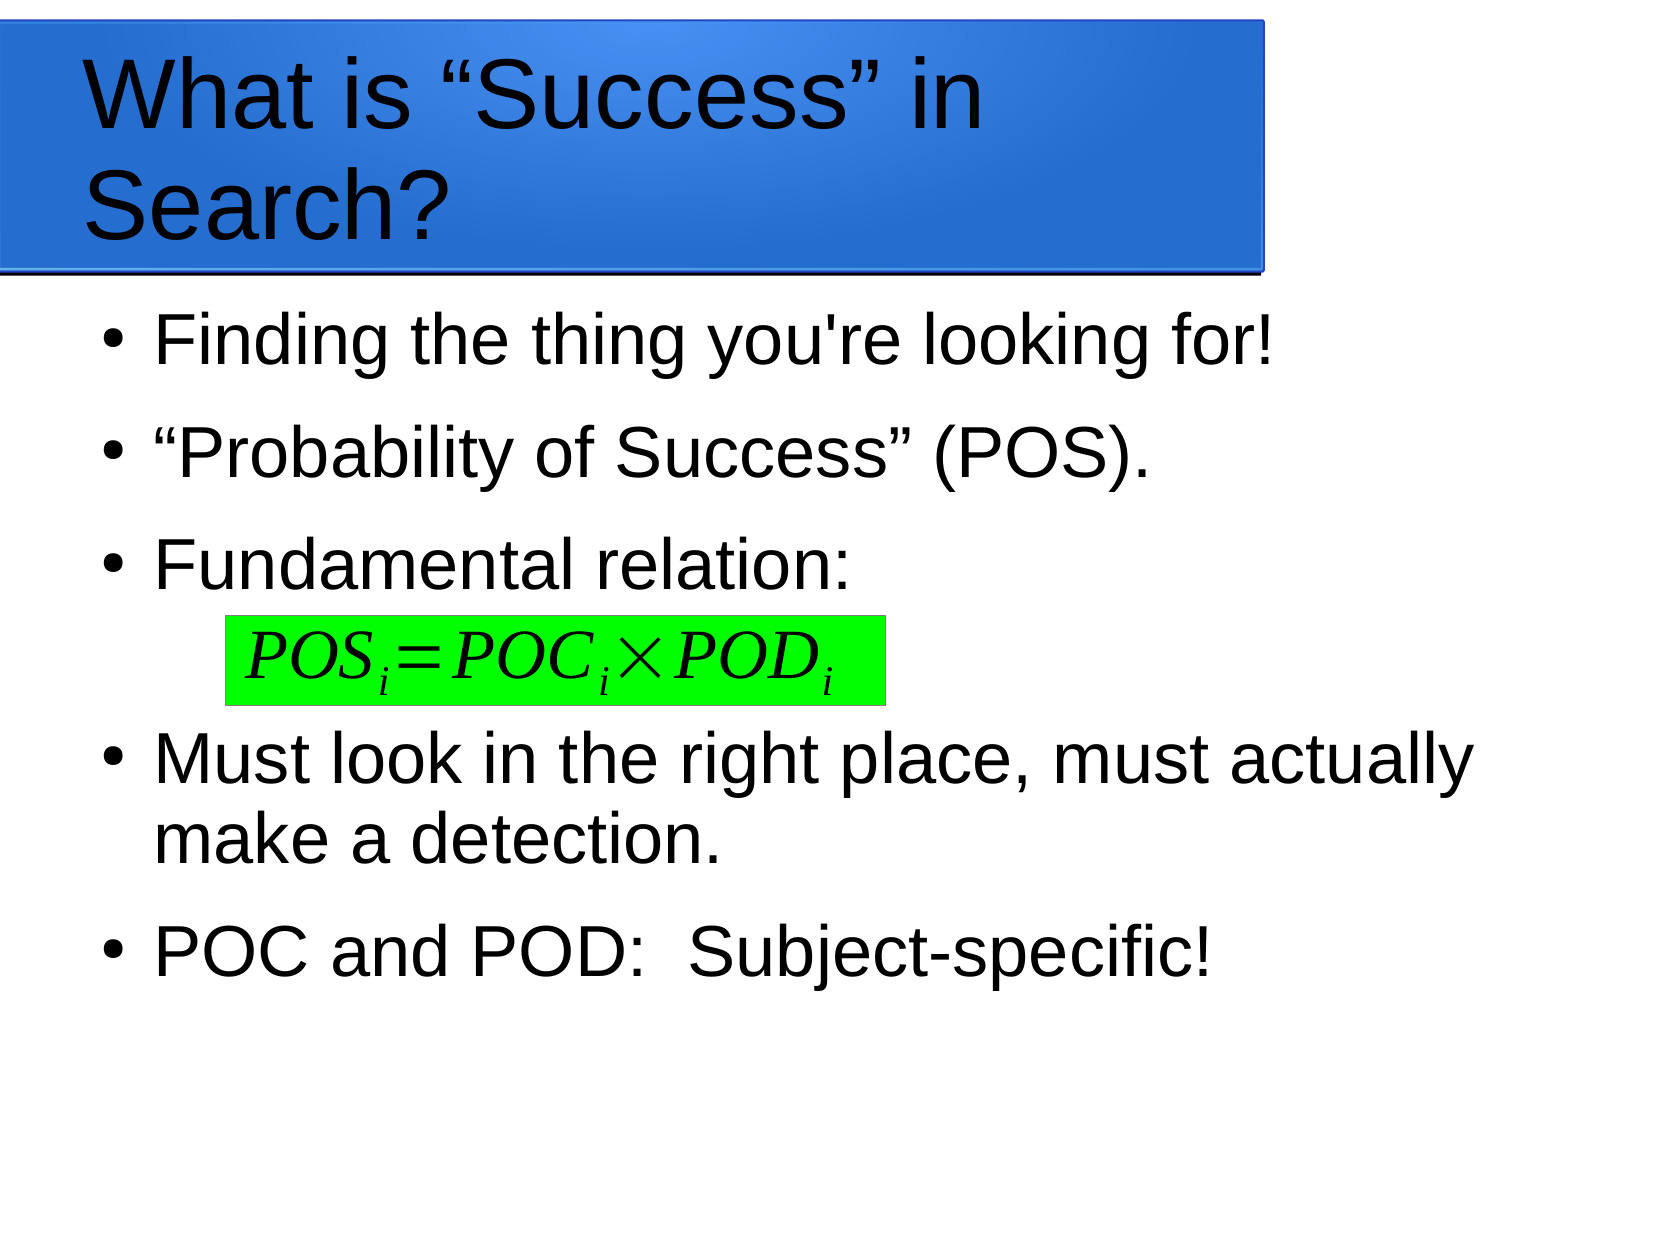

# What is “Success” in Search?
Finding the thing you're looking for!
“Probability of Success” (POS).
Fundamental relation:
Must look in the right place, must actually make a detection.
POC and POD: Subject-specific!